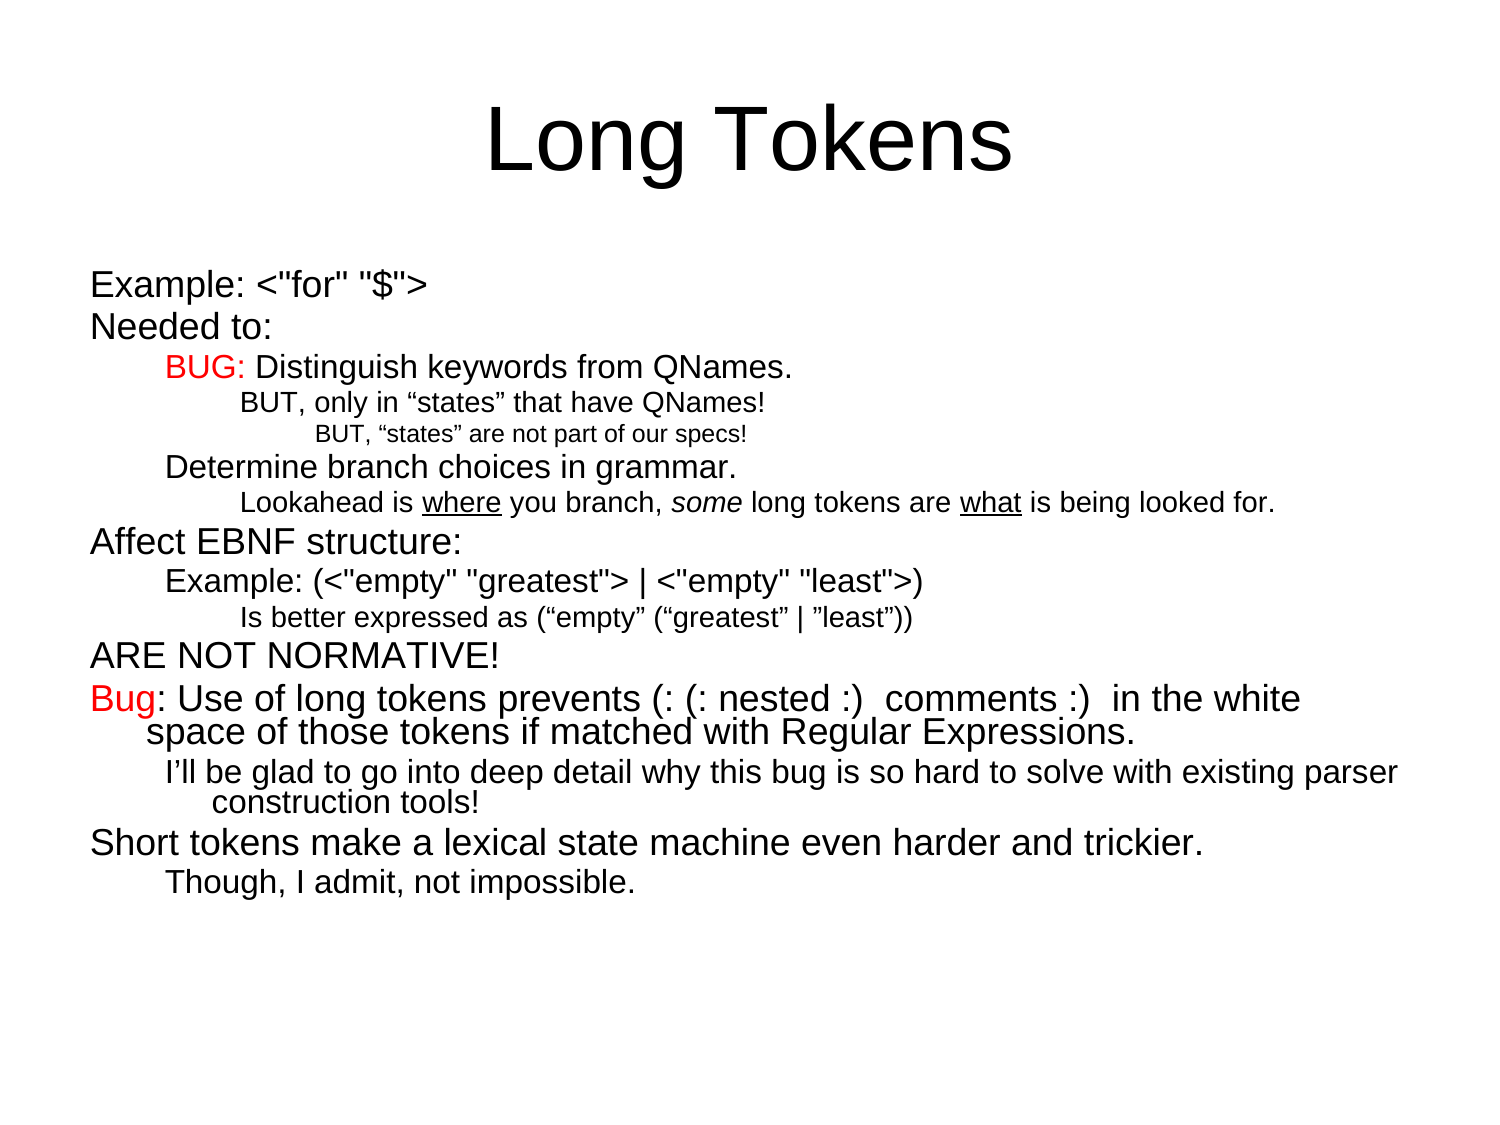

# Long Tokens
Example: <"for" "$">
Needed to:
BUG: Distinguish keywords from QNames.
BUT, only in “states” that have QNames!
BUT, “states” are not part of our specs!
Determine branch choices in grammar.
Lookahead is where you branch, some long tokens are what is being looked for.
Affect EBNF structure:
Example: (<"empty" "greatest"> | <"empty" "least">)
Is better expressed as (“empty” (“greatest” | ”least”))
ARE NOT NORMATIVE!
Bug: Use of long tokens prevents (: (: nested :) comments :) in the white space of those tokens if matched with Regular Expressions.
I’ll be glad to go into deep detail why this bug is so hard to solve with existing parser construction tools!
Short tokens make a lexical state machine even harder and trickier.
Though, I admit, not impossible.